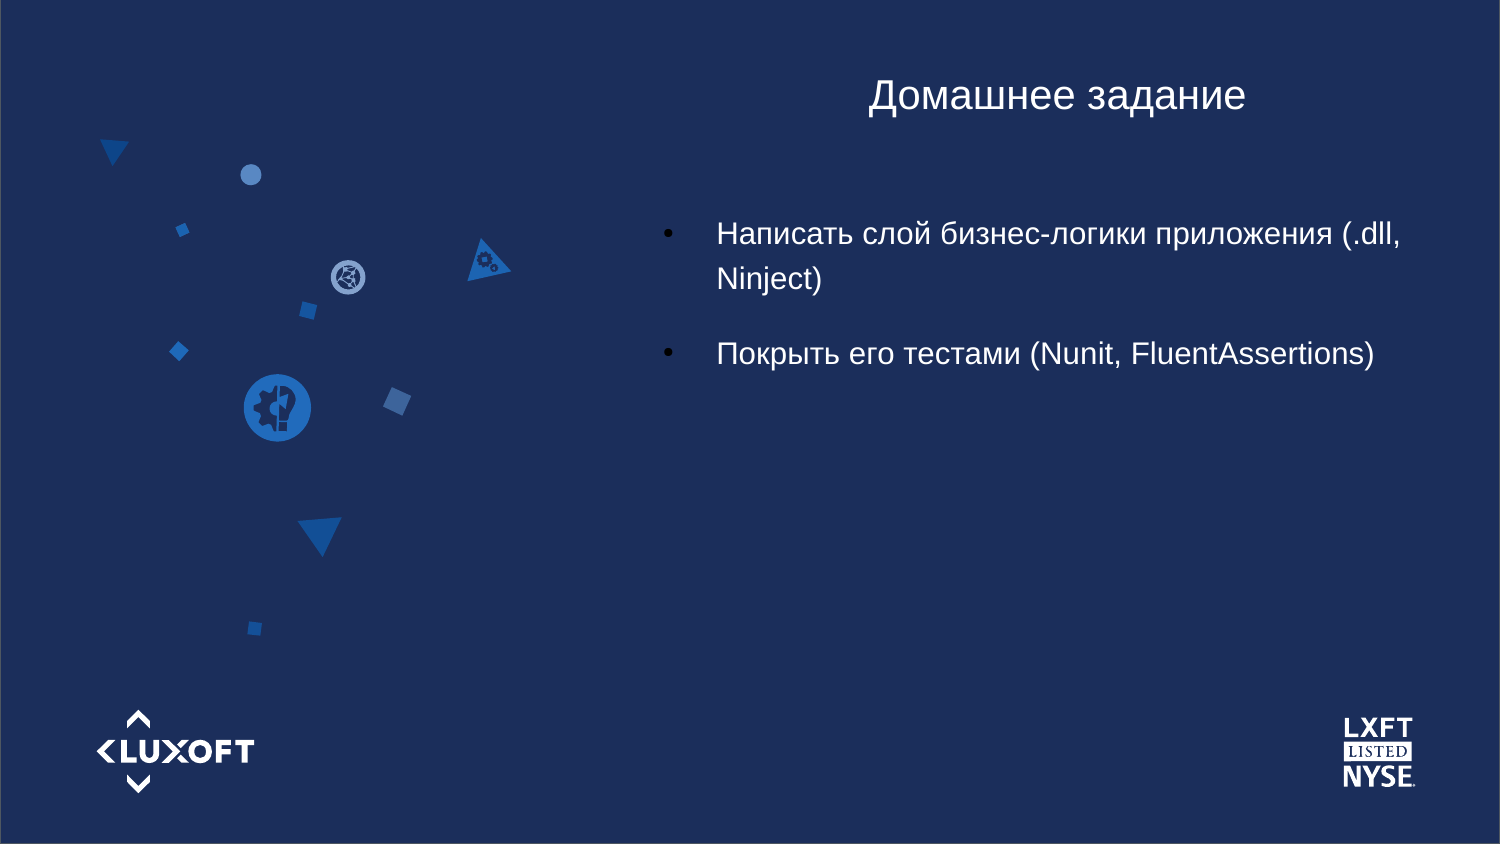

# Домашнее задание
Написать слой бизнес-логики приложения (.dll, Ninject)
Покрыть его тестами (Nunit, FluentAssertions)